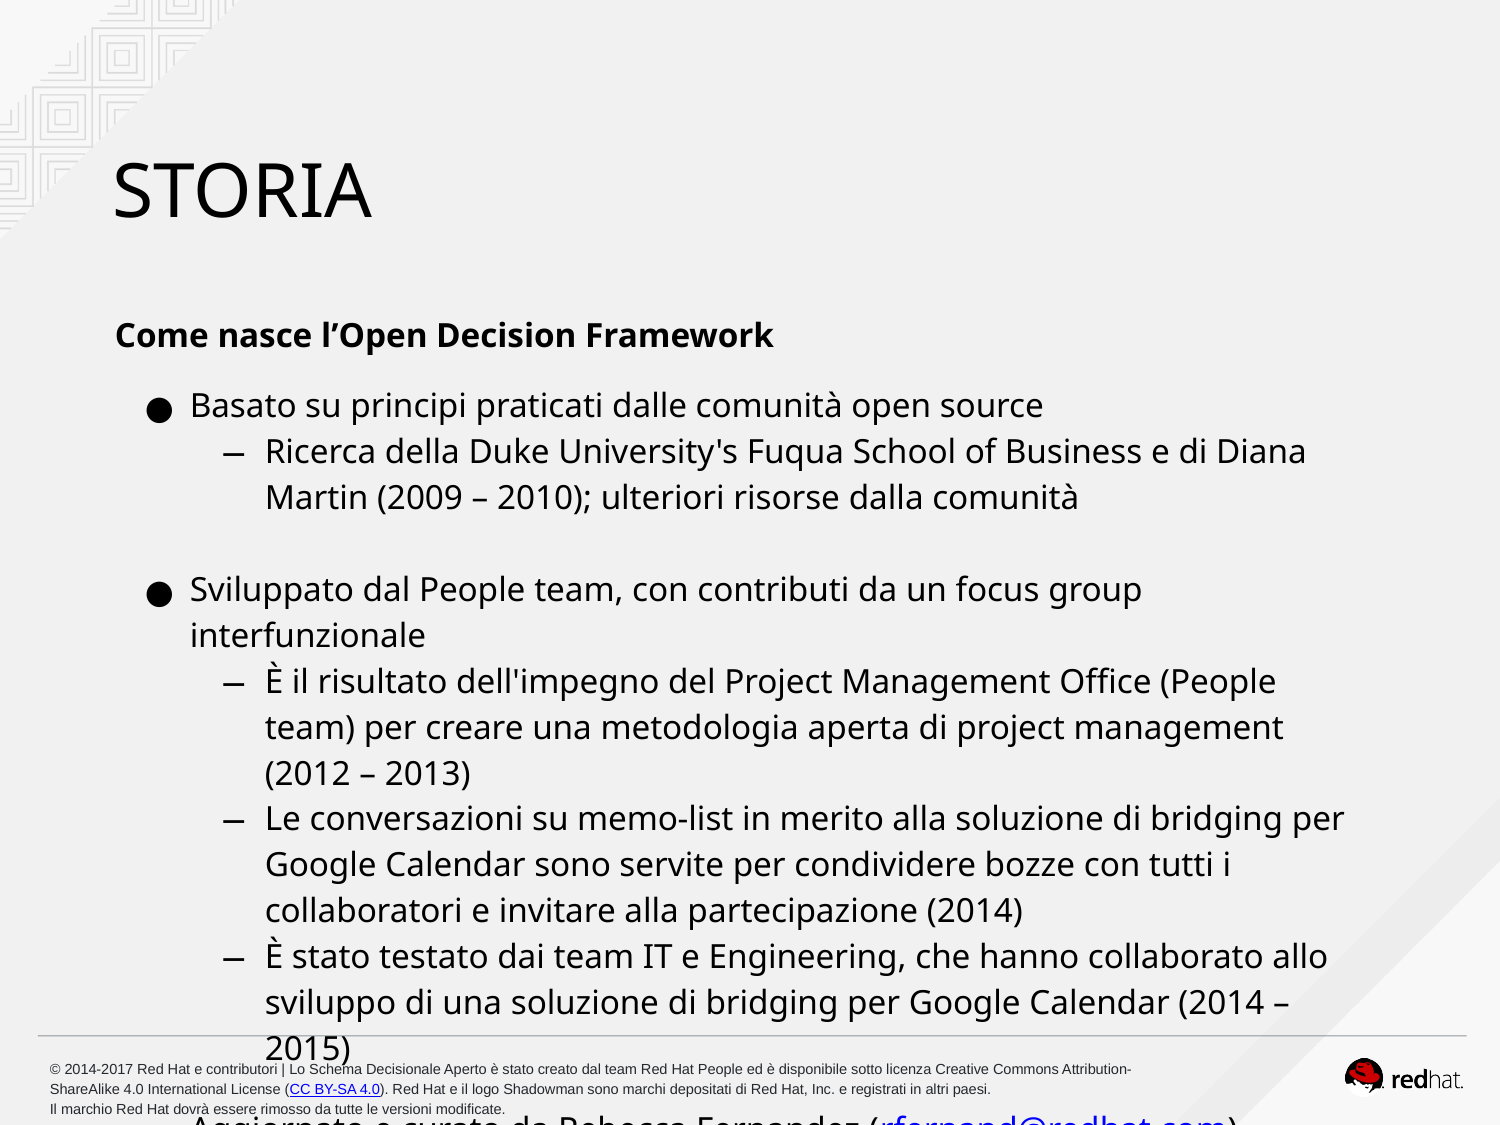

STORIA
Come nasce l’Open Decision Framework
Basato su principi praticati dalle comunità open source
Ricerca della Duke University's Fuqua School of Business e di Diana Martin (2009 – 2010); ulteriori risorse dalla comunità
Sviluppato dal People team, con contributi da un focus group interfunzionale
È il risultato dell'impegno del Project Management Office (People team) per creare una metodologia aperta di project management (2012 – 2013)
Le conversazioni su memo-list in merito alla soluzione di bridging per Google Calendar sono servite per condividere bozze con tutti i collaboratori e invitare alla partecipazione (2014)
È stato testato dai team IT e Engineering, che hanno collaborato allo sviluppo di una soluzione di bridging per Google Calendar (2014 – 2015)
Aggiornato e curato da Rebecca Fernandez (rfernand@redhat.com)